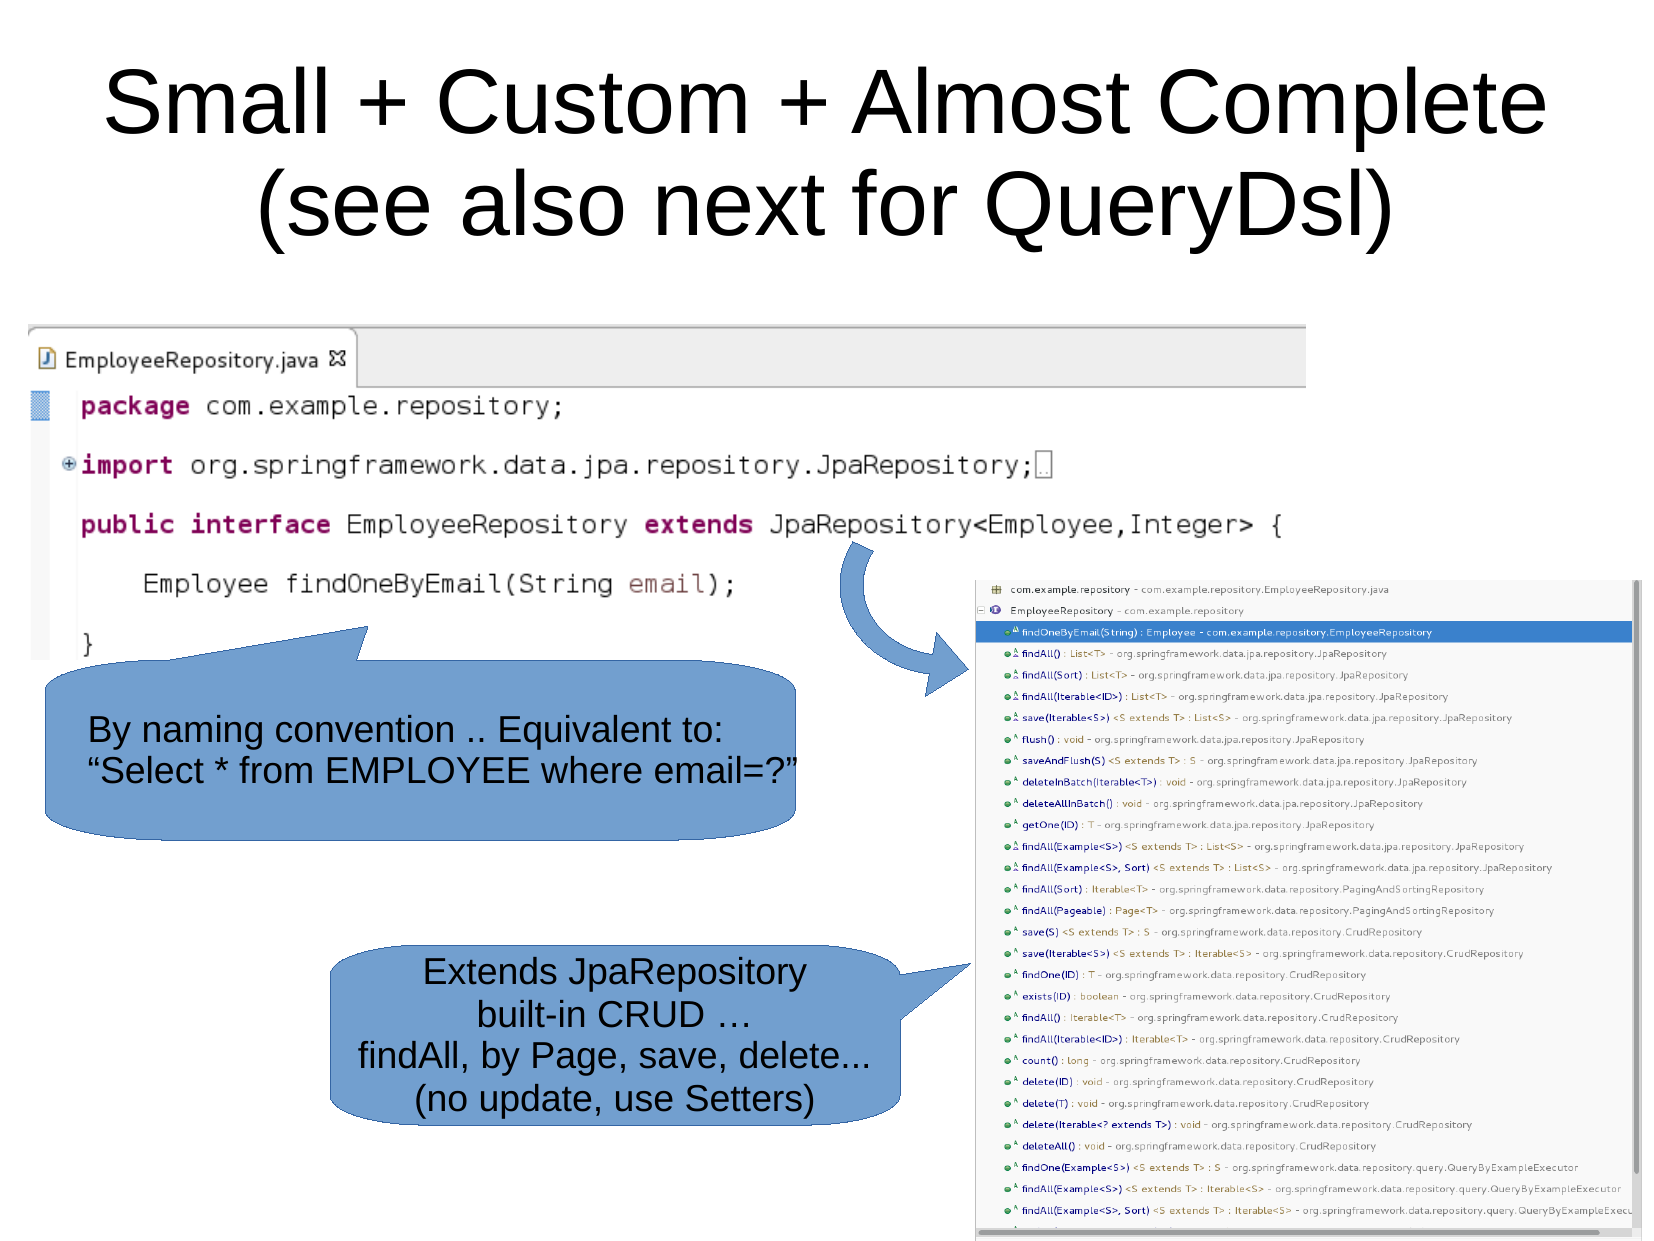

# Small + Custom + Almost Complete (see also next for QueryDsl)
By naming convention .. Equivalent to:
“Select * from EMPLOYEE where email=?”
Extends JpaRepository
built-in CRUD …
findAll, by Page, save, delete...
(no update, use Setters)